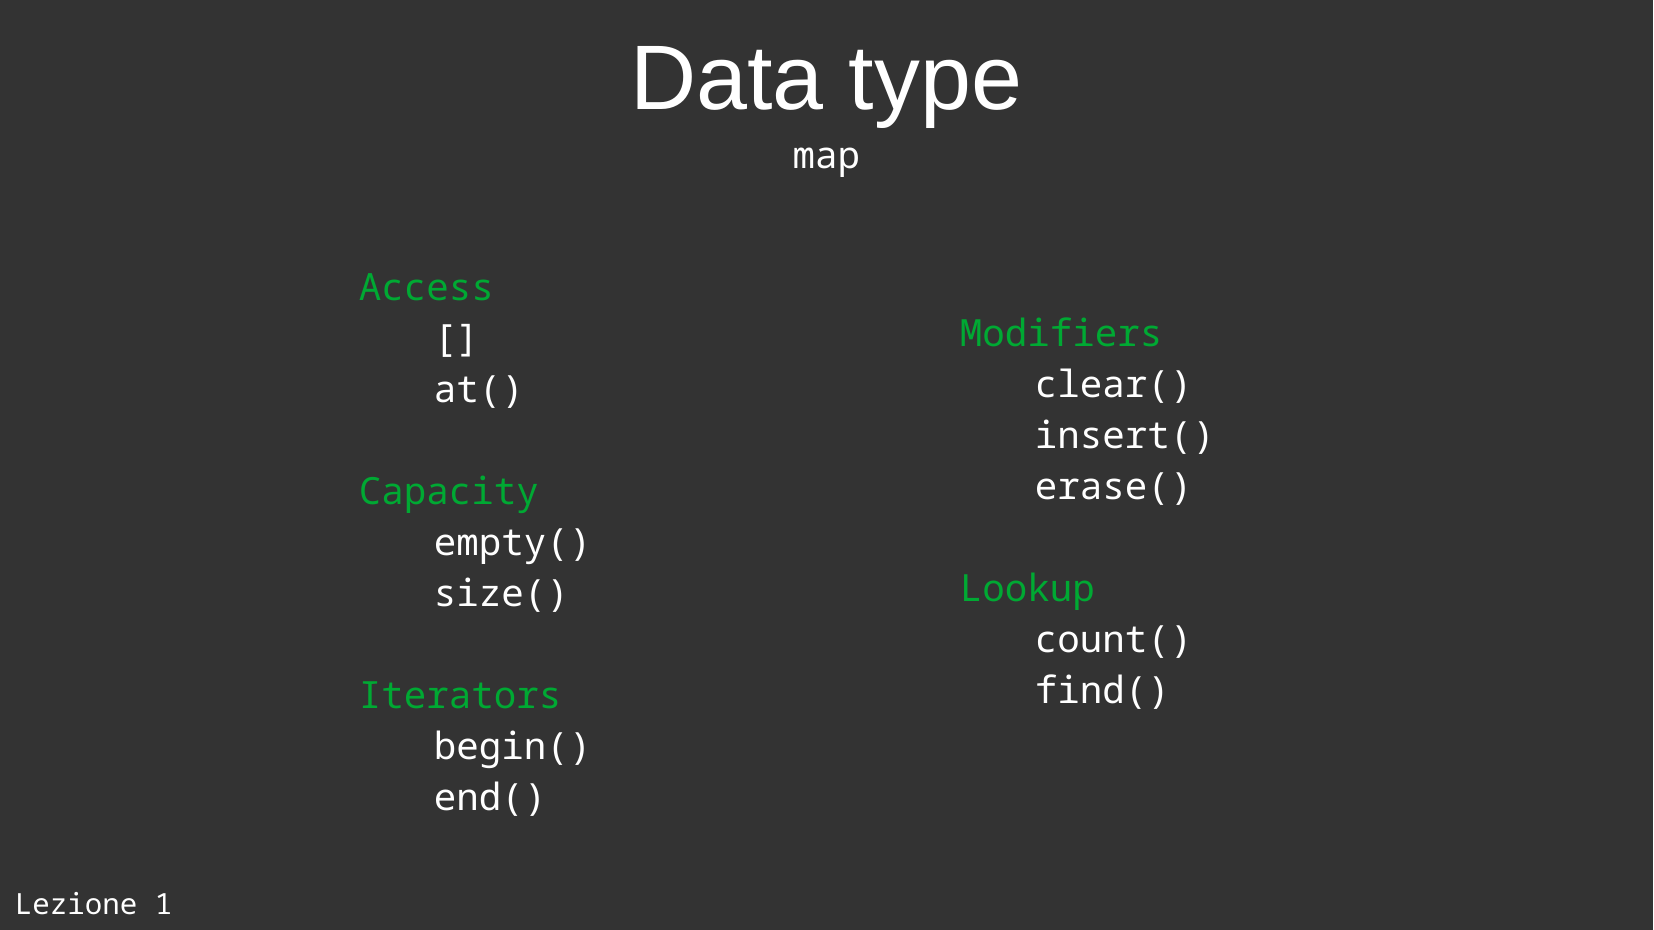

# Data type
map
Access
	[]
	at()
Capacity
	empty()
	size()
Iterators
	begin()
	end()
Modifiers
	clear()
	insert()
	erase()
Lookup
	count()
	find()
Lezione 1